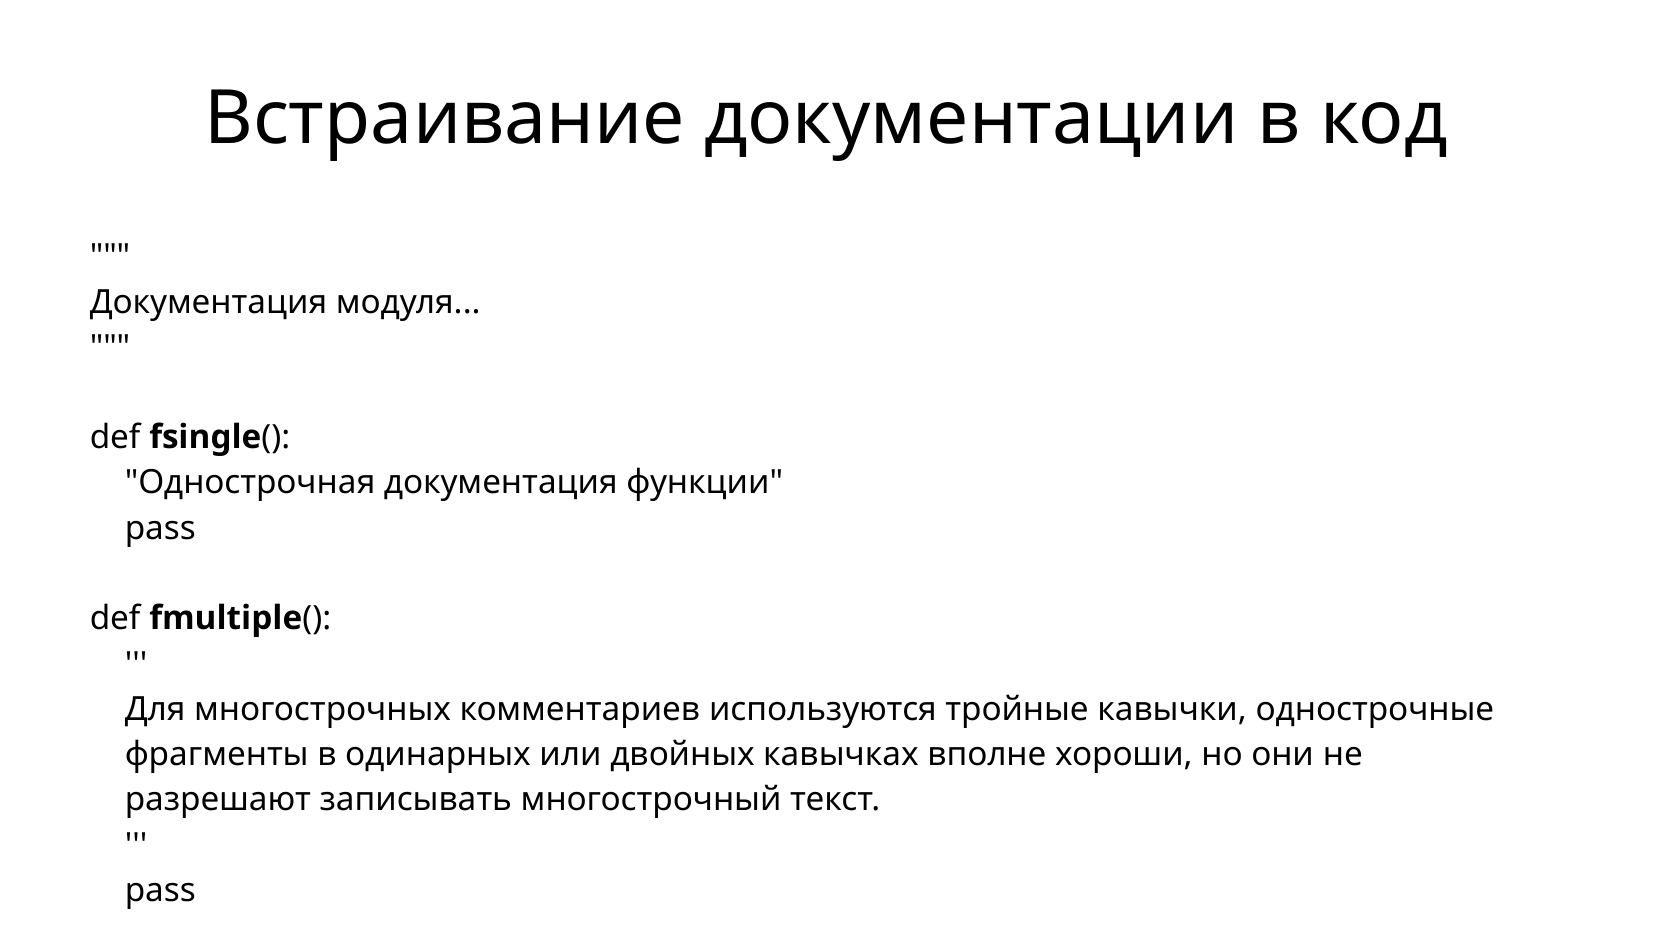

# Встраивание документации в код
"""
Документация модуля...
"""
def fsingle():
 "Однострочная документация функции"
 pass
def fmultiple():
 '''
 Для многострочных комментариев используются тройные кавычки, однострочные
 фрагменты в одинарных или двойных кавычках вполне хороши, но они не
 разрешают записывать многострочный текст.
 '''
 pass